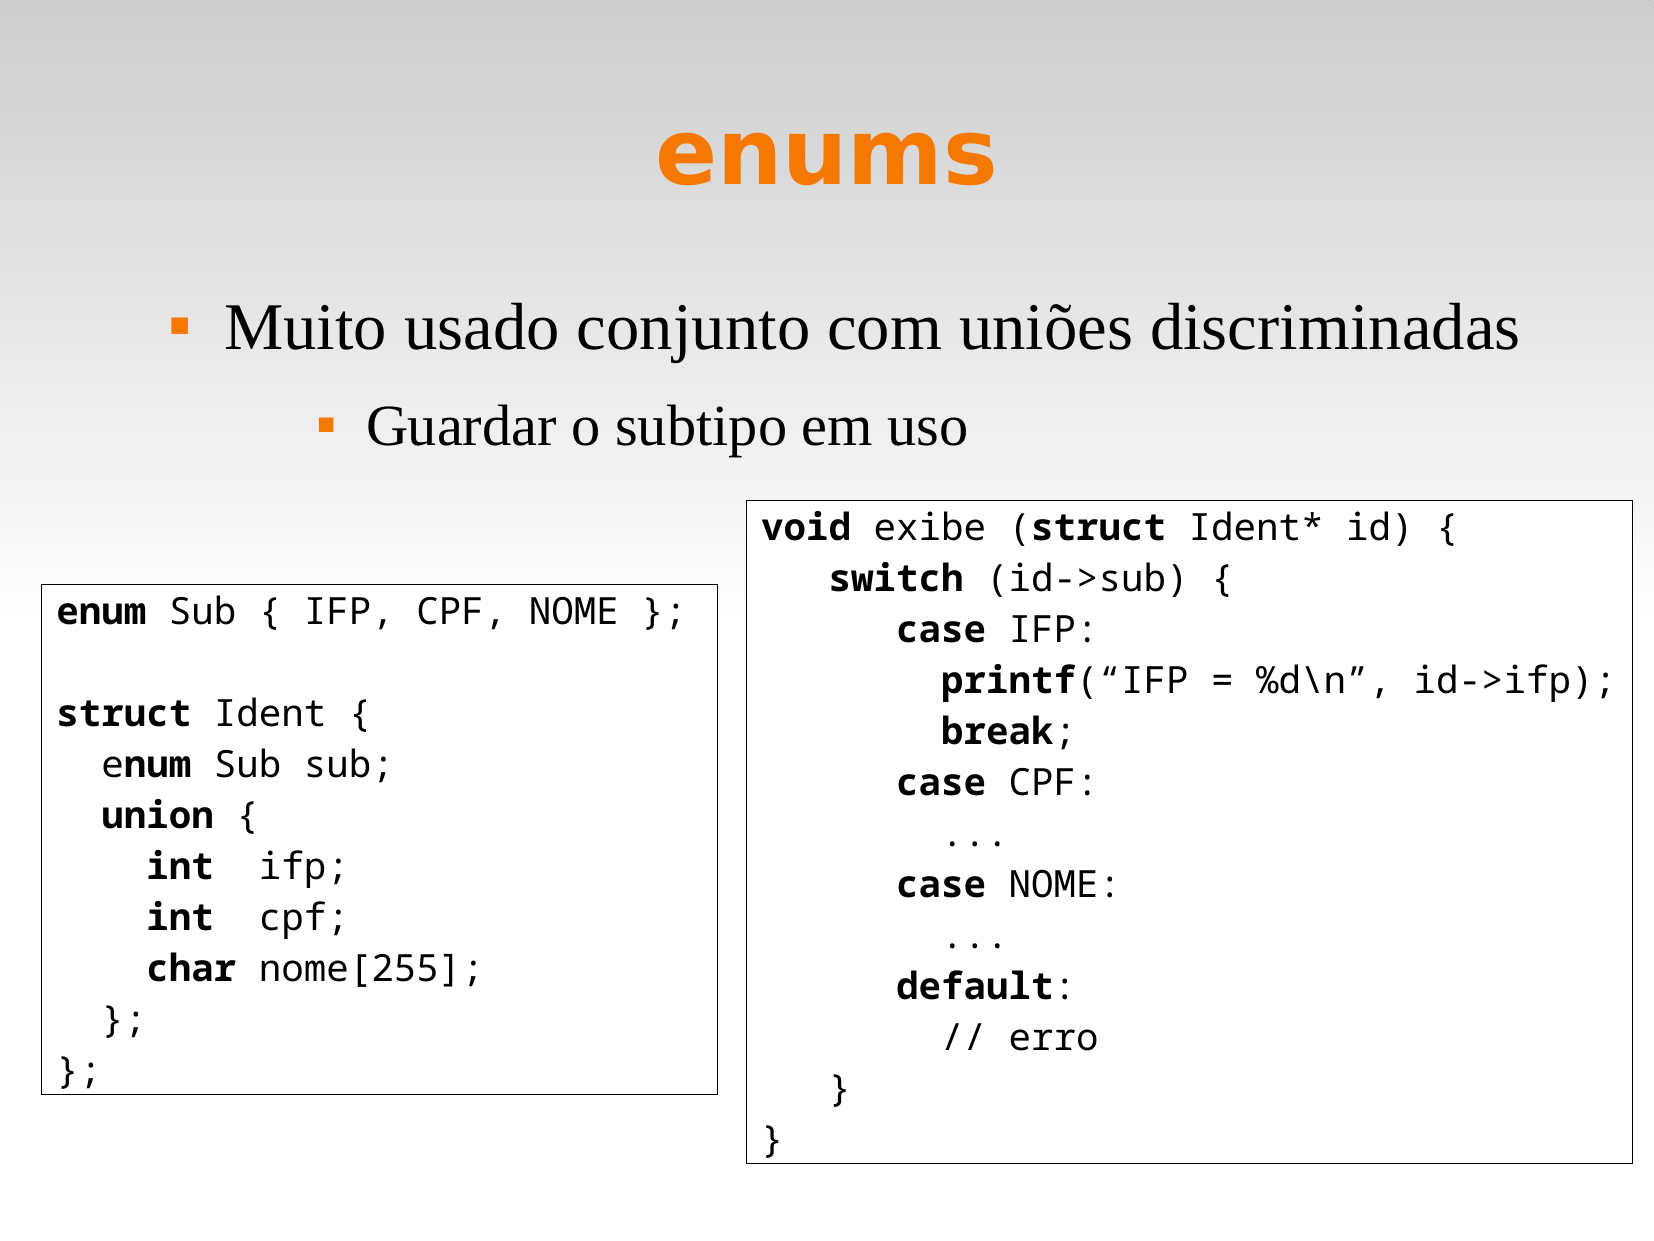

# enums
Muito usado conjunto com uniões discriminadas
Guardar o subtipo em uso
void exibe (struct Ident* id) {
 switch (id->sub) {
 case IFP:
 printf(“IFP = %d\n”, id->ifp);
 break;
 case CPF:
 ...
 case NOME:
 ...
 default:
 // erro
 }
}
enum Sub { IFP, CPF, NOME };
struct Ident {
 enum Sub sub;
 union {
 int ifp;
 int cpf;
 char nome[255];
 };
};